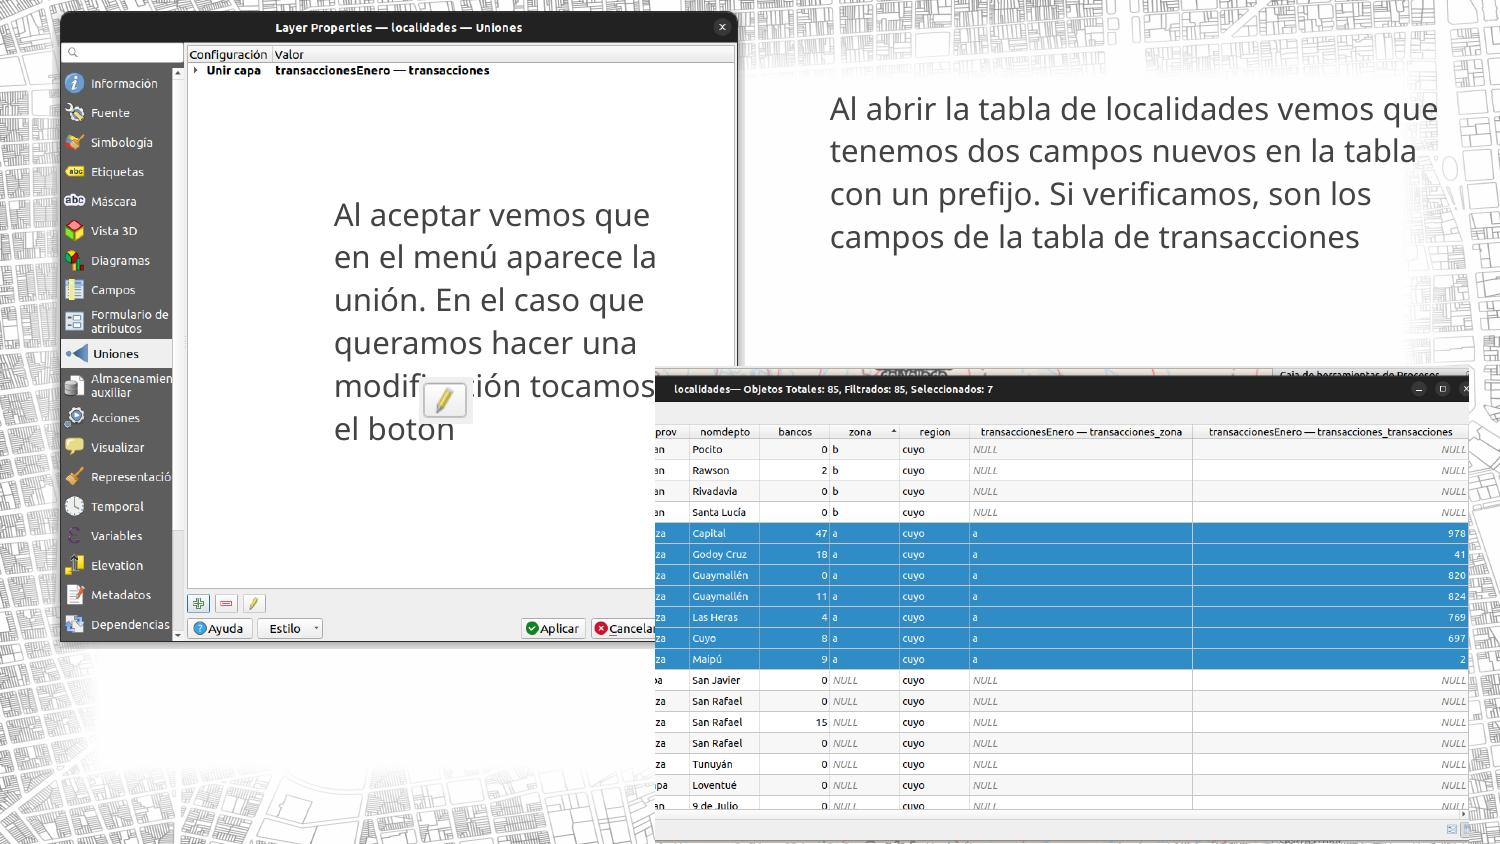

Al abrir la tabla de localidades vemos que tenemos dos campos nuevos en la tabla con un prefijo. Si verificamos, son los campos de la tabla de transacciones
Al aceptar vemos que en el menú aparece la unión. En el caso que queramos hacer una modificación tocamos el botón